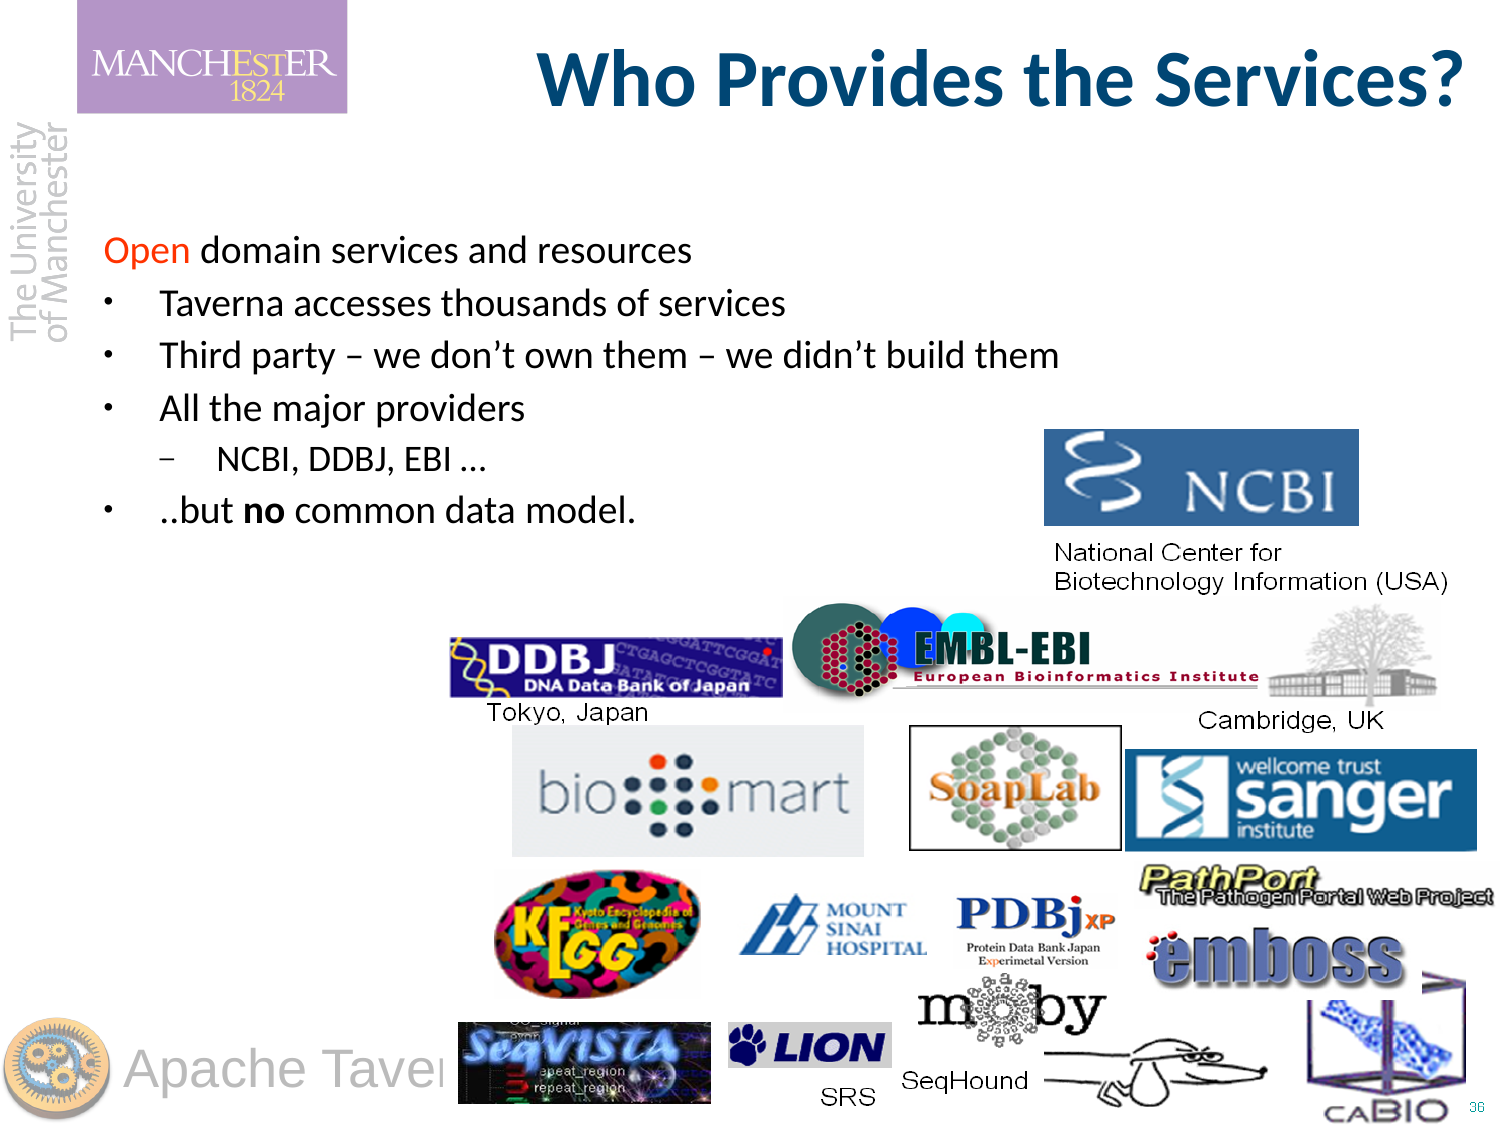

Who Provides the Services?
Open domain services and resources
Taverna accesses thousands of services
Third party – we don’t own them – we didn’t build them
All the major providers
NCBI, DDBJ, EBI …
..but no common data model.